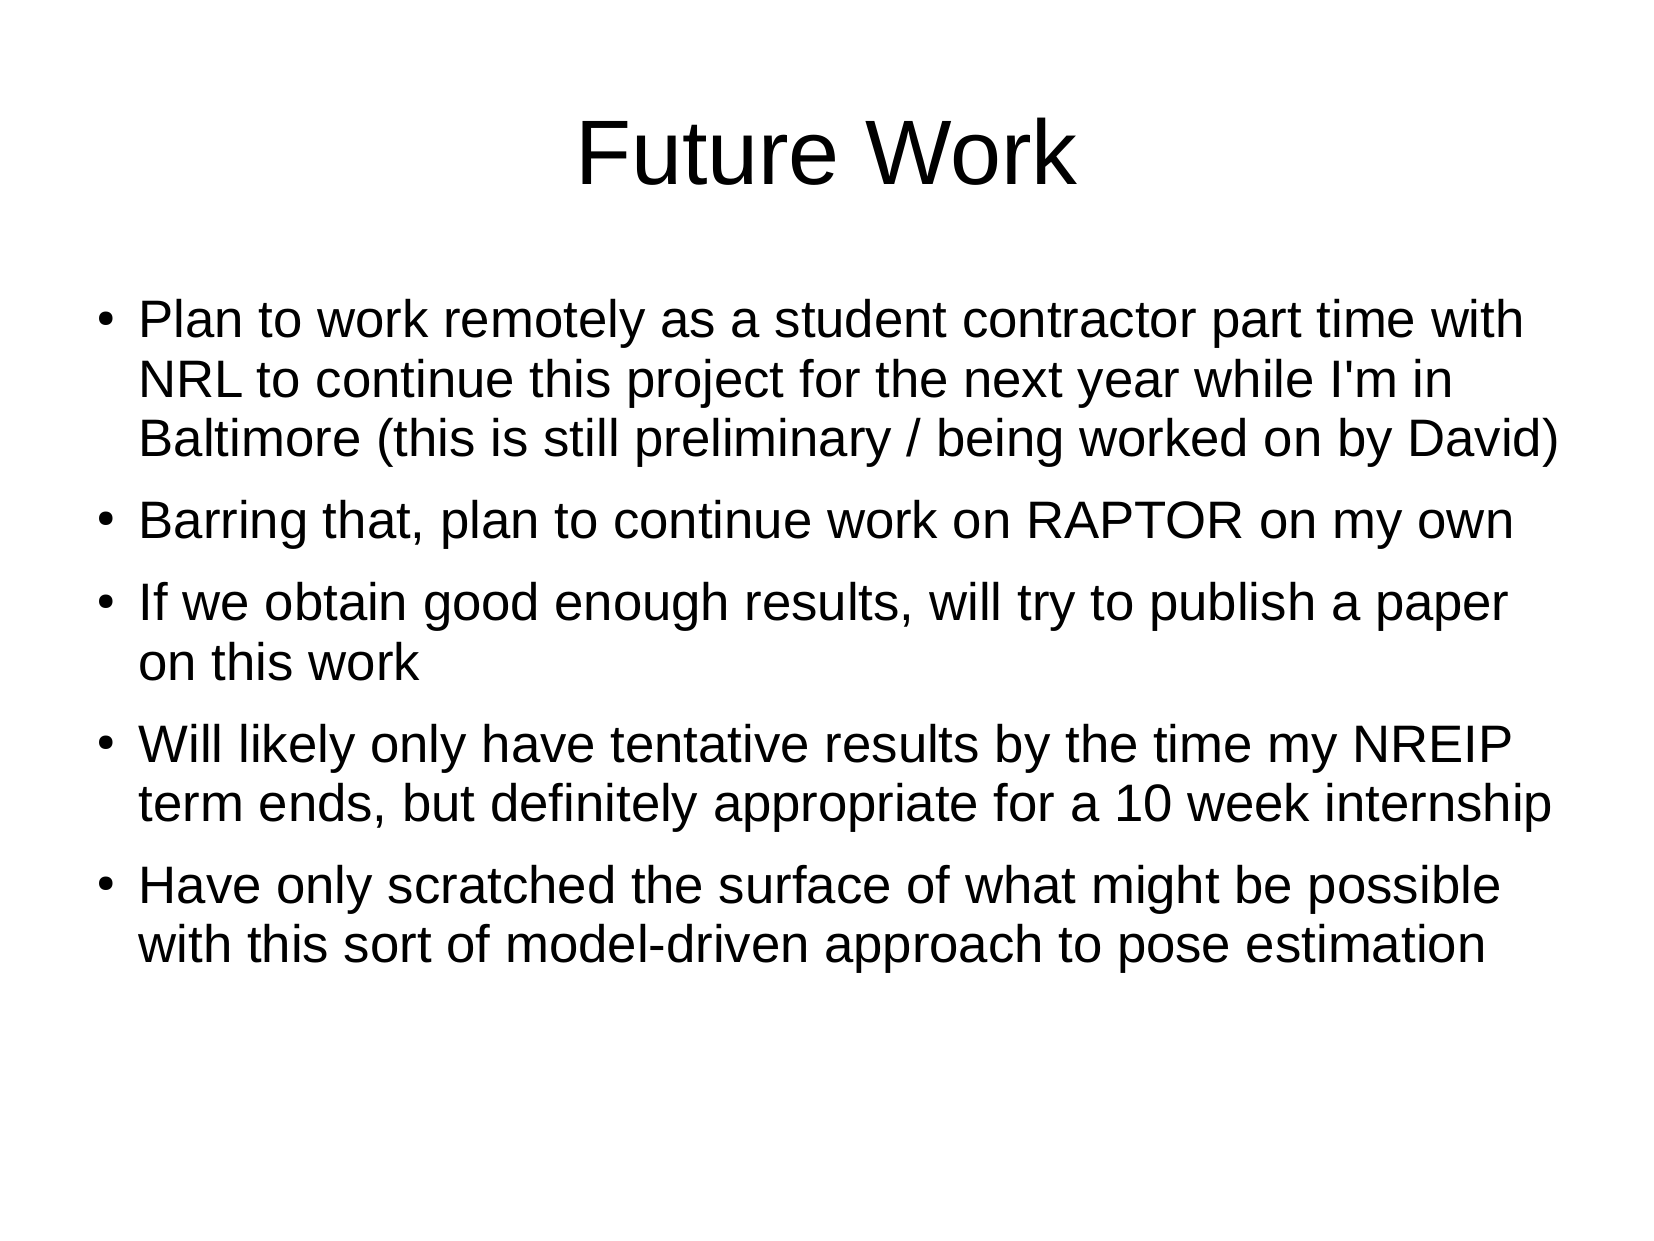

# Future Work
Plan to work remotely as a student contractor part time with NRL to continue this project for the next year while I'm in Baltimore (this is still preliminary / being worked on by David)
Barring that, plan to continue work on RAPTOR on my own
If we obtain good enough results, will try to publish a paper on this work
Will likely only have tentative results by the time my NREIP term ends, but definitely appropriate for a 10 week internship
Have only scratched the surface of what might be possible with this sort of model-driven approach to pose estimation